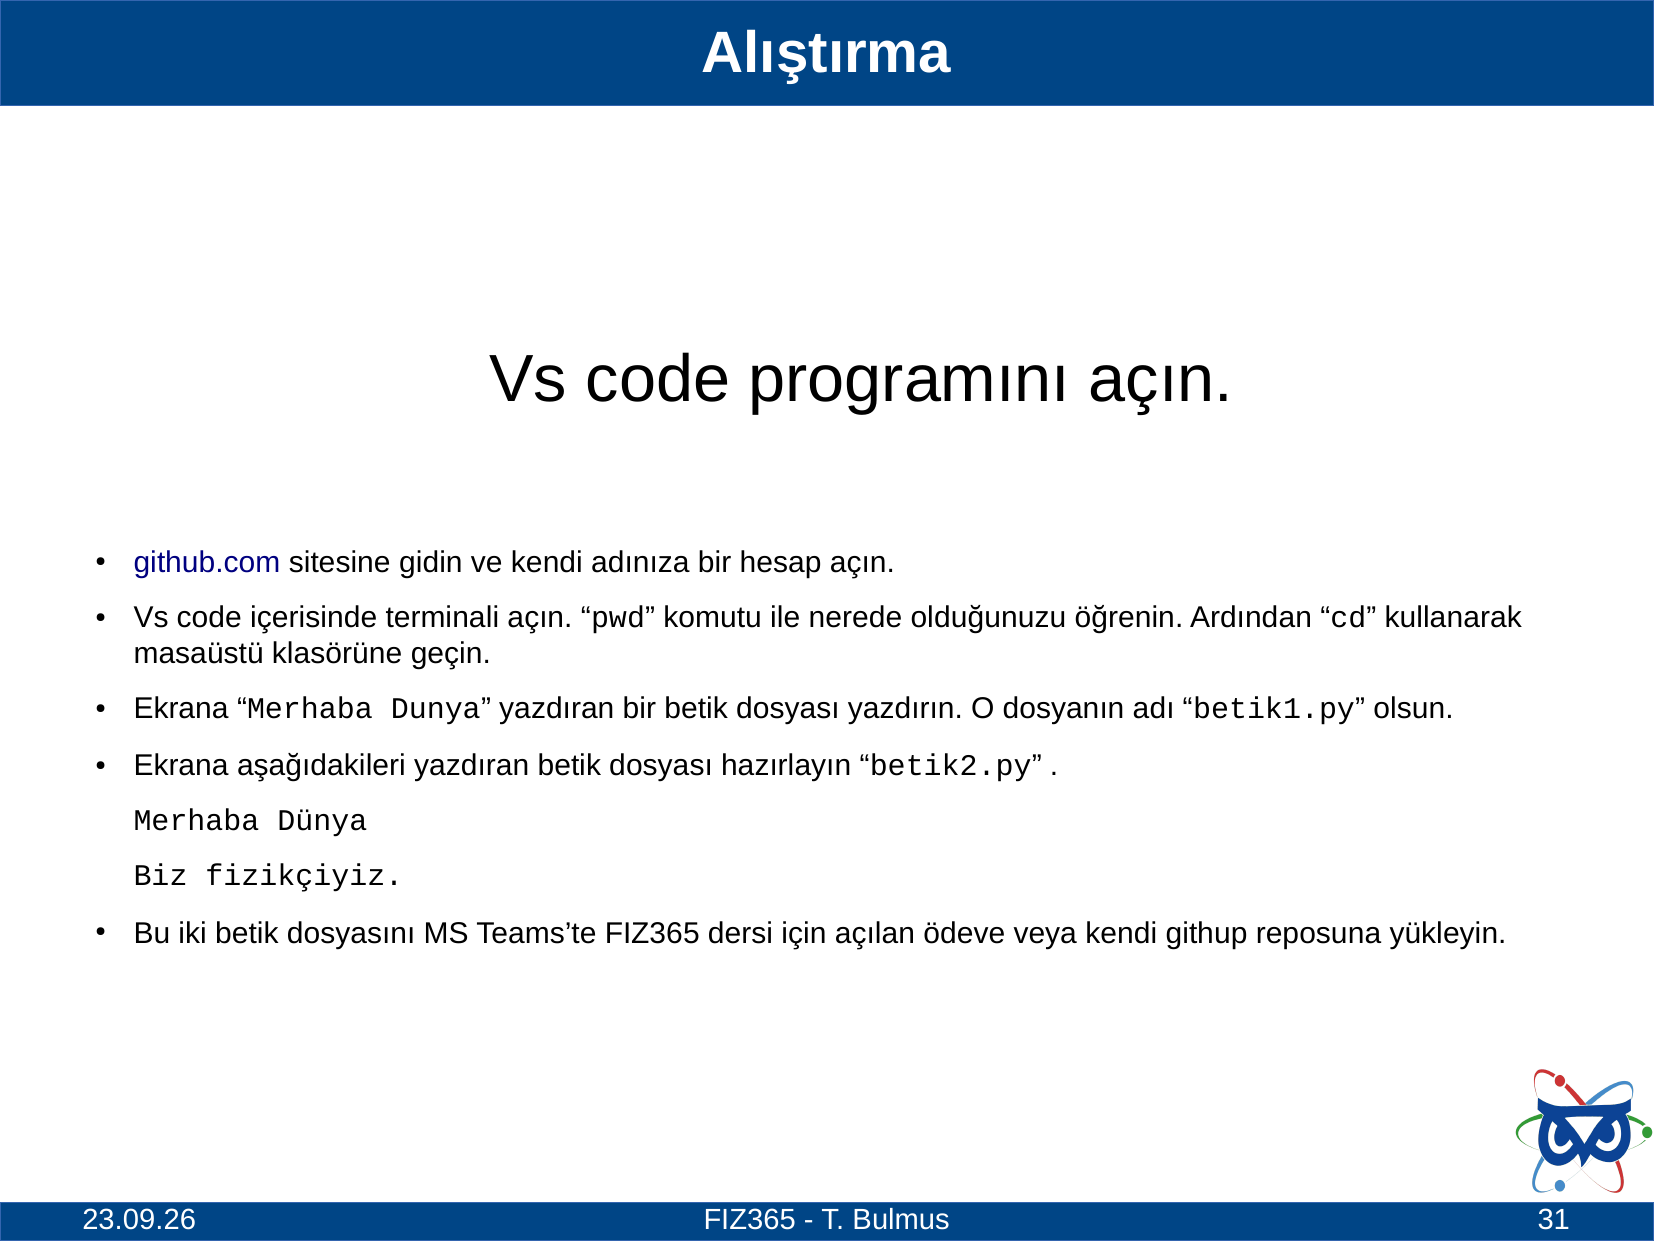

# Alıştırma
Vs code programını açın.
github.com sitesine gidin ve kendi adınıza bir hesap açın.
Vs code içerisinde terminali açın. “pwd” komutu ile nerede olduğunuzu öğrenin. Ardından “cd” kullanarak masaüstü klasörüne geçin.
Ekrana “Merhaba Dunya” yazdıran bir betik dosyası yazdırın. O dosyanın adı “betik1.py” olsun.
Ekrana aşağıdakileri yazdıran betik dosyası hazırlayın “betik2.py” .
Merhaba Dünya
Biz fizikçiyiz.
Bu iki betik dosyasını MS Teams’te FIZ365 dersi için açılan ödeve veya kendi githup reposuna yükleyin.
FIZ365 - T. Bulmus
31